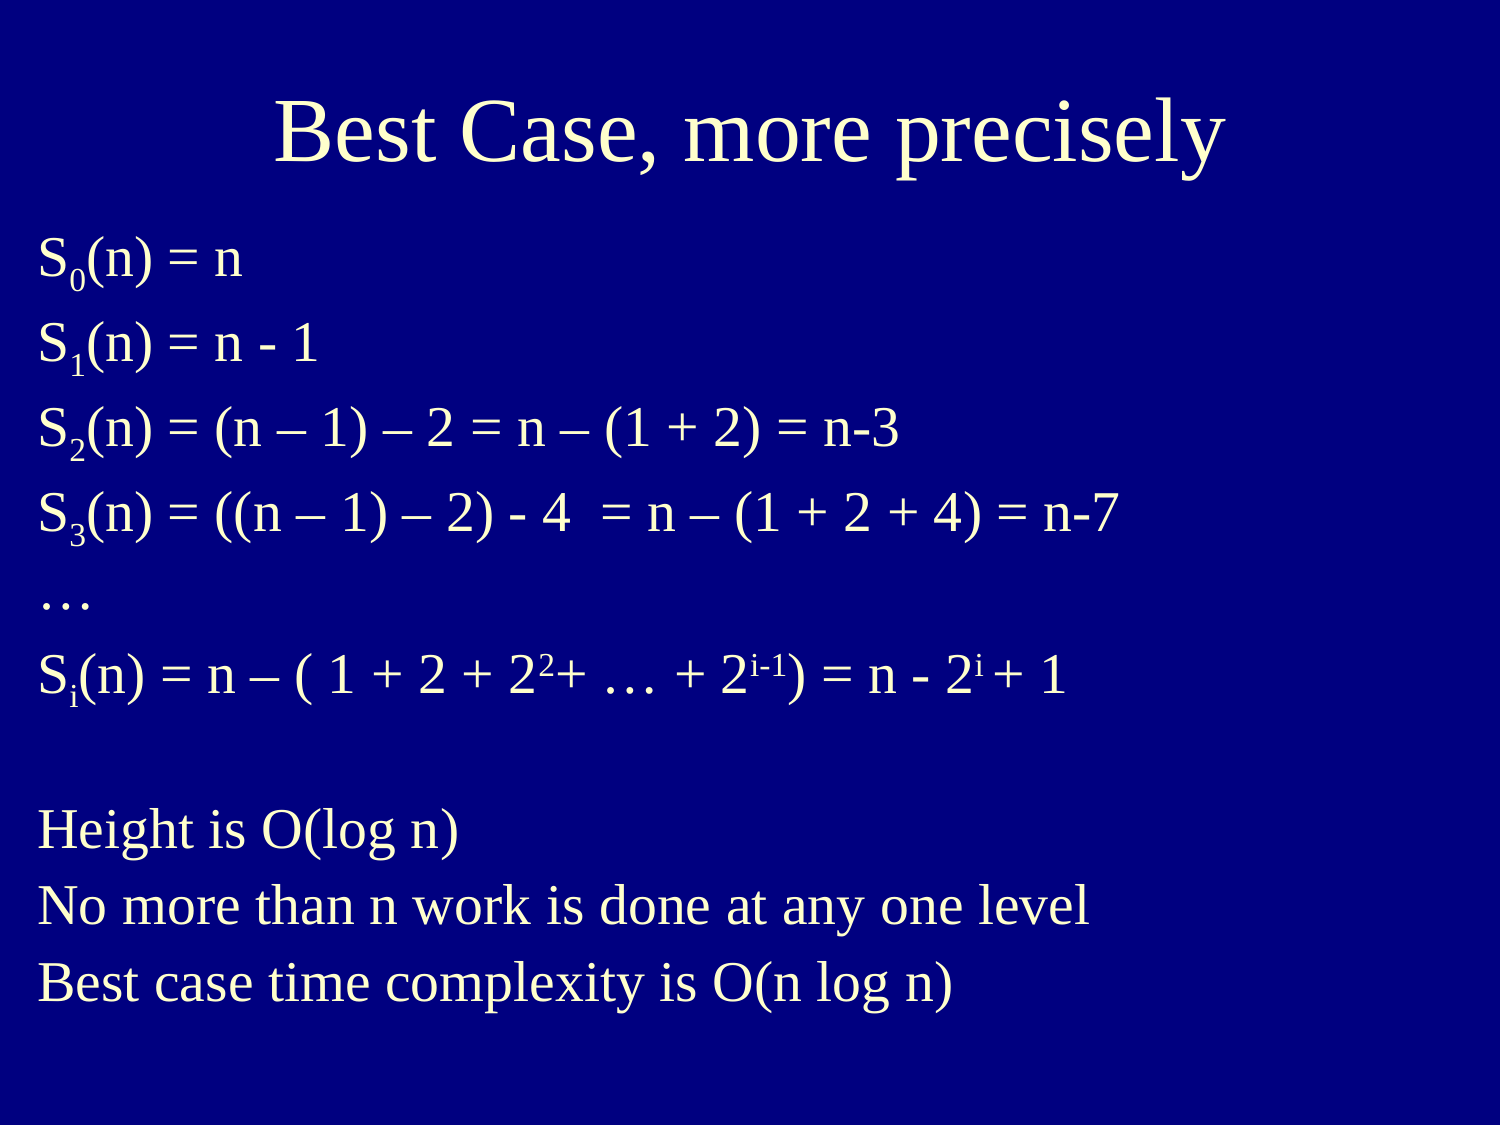

# Best Case, more precisely
S0(n) = n
S1(n) = n - 1
S2(n) = (n – 1) – 2 = n – (1 + 2) = n-3
S3(n) = ((n – 1) – 2) - 4 = n – (1 + 2 + 4) = n-7
…
Si(n) = n – ( 1 + 2 + 22+ … + 2i-1) = n - 2i + 1
Height is O(log n)
No more than n work is done at any one level
Best case time complexity is O(n log n)